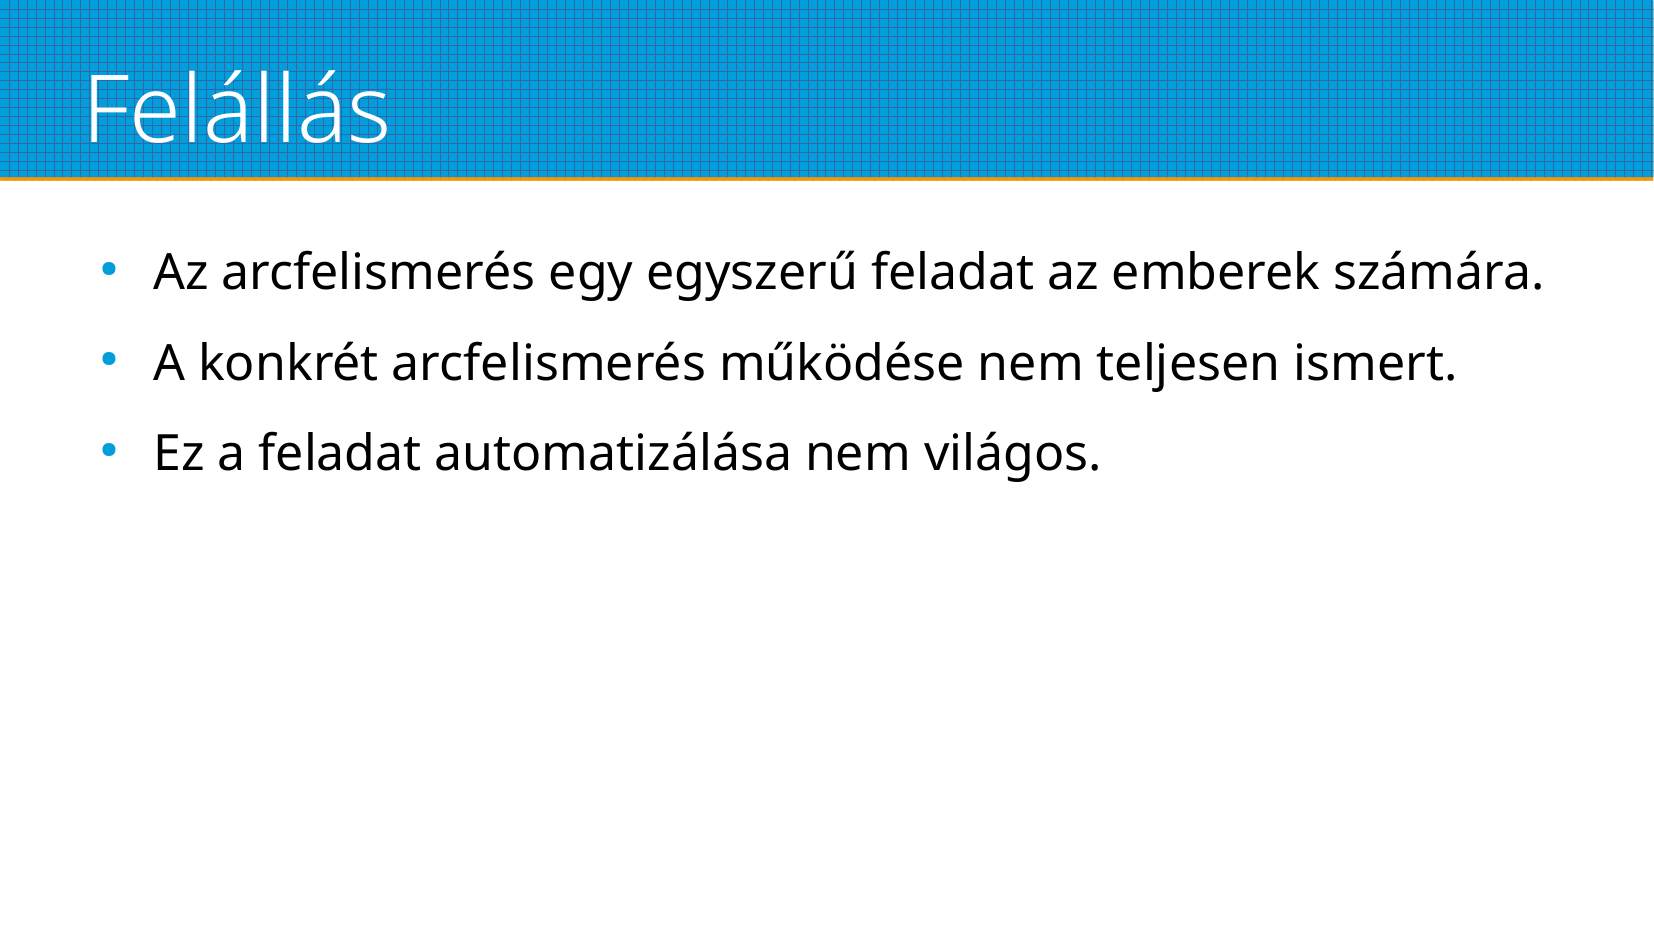

# Felállás
Az arcfelismerés egy egyszerű feladat az emberek számára.
A konkrét arcfelismerés működése nem teljesen ismert.
Ez a feladat automatizálása nem világos.